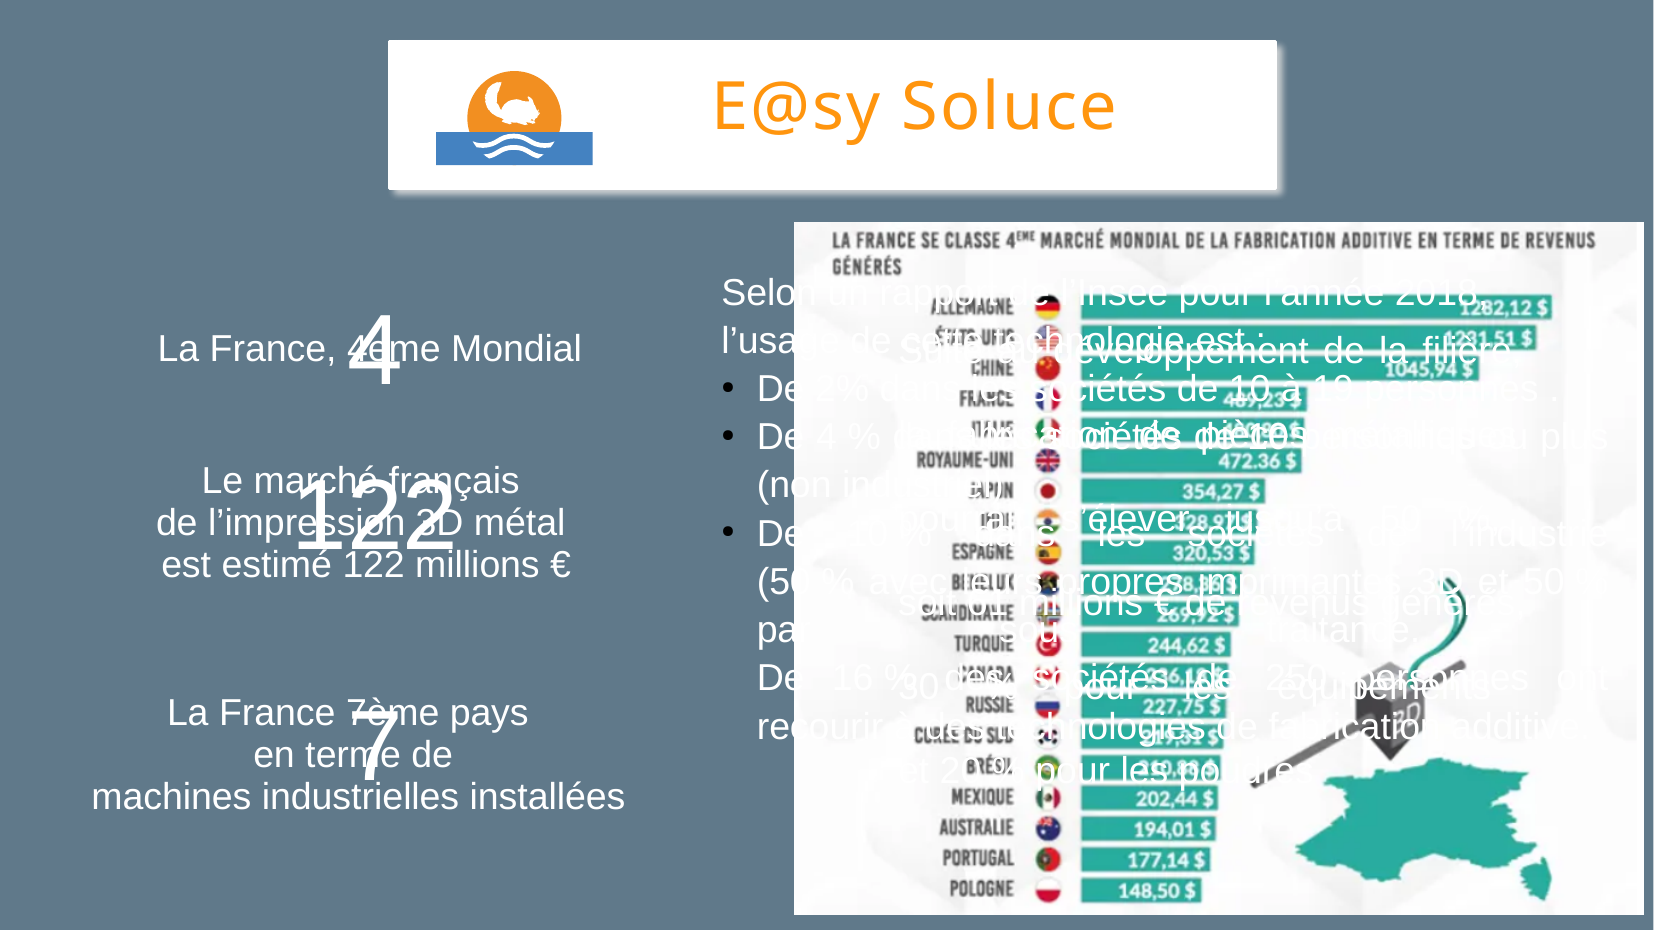

Selon un rapport de l’Insee pour l’année 2018,
l’usage de cette technologie est :
De 2% dans les sociétés de 10 à 19 personnes .
De 4 % dans les sociétés de 10 personnes ou plus (non industriel)
De 10 % dans les sociétés de l’industrie
(50 % avec leurs propres imprimantes 3D et 50 % par sous traitance.
De 16 % des sociétés de 250 personnes ont recourir à des technologies de fabrication additive.
Suite au développement de la filière,
la fabrication de pièces métalliques
pourrait s’élever jusqu’à 50 %,
soit 61 millions € de revenus générés,
30 % pour les équipements
et 20 % pour les poudres
4
La France, 4eme Mondial
122
Le marché français
de l’impression 3D métal
est estimé 122 millions €
7
La France 7ème pays
en terme de
 machines industrielles installées
2